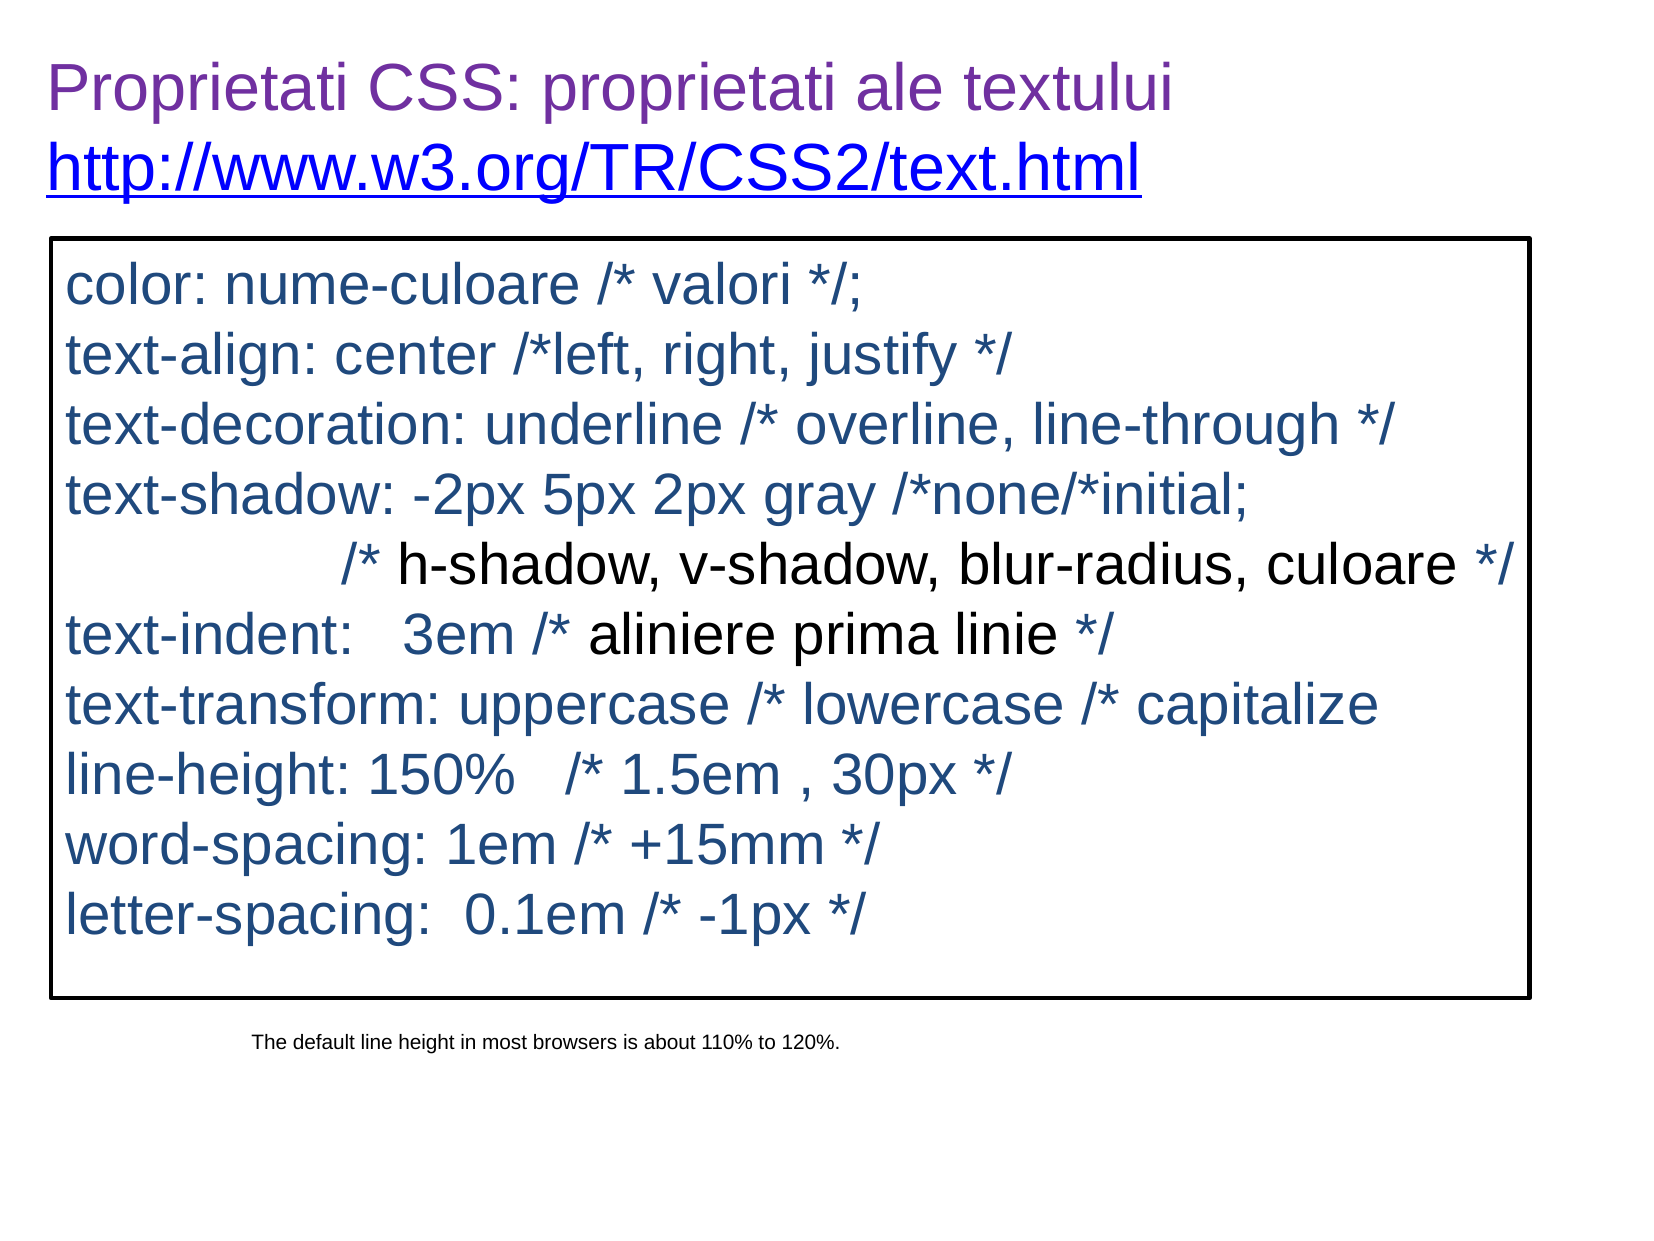

Proprietati CSS: proprietati ale textului
http://www.w3.org/TR/CSS2/text.html
color: nume-culoare /* valori */;
text-align: center /*left, right, justify */
text-decoration: underline /* overline, line-through */
text-shadow: -2px 5px 2px gray /*none/*initial;
 /* h-shadow, v-shadow, blur-radius, culoare */
text-indent: 3em /* aliniere prima linie */
text-transform: uppercase /* lowercase /* capitalize
line-height: 150% /* 1.5em , 30px */
word-spacing: 1em /* +15mm */
letter-spacing: 0.1em /* -1px */
The default line height in most browsers is about 110% to 120%.